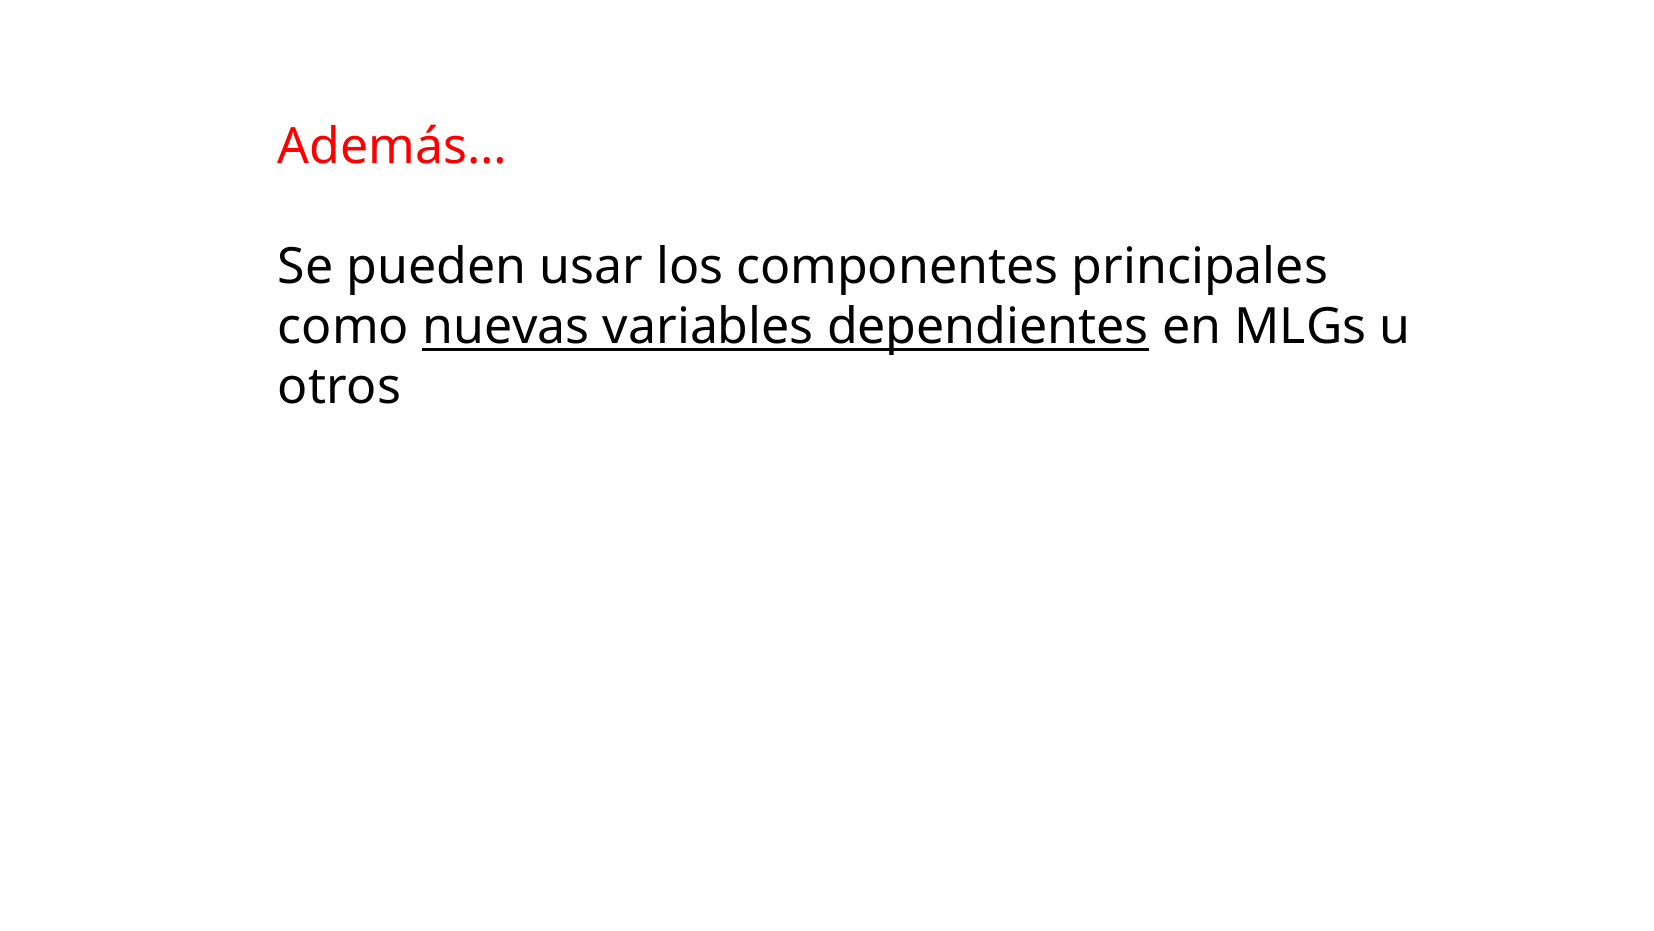

Además…
Se pueden usar los componentes principales como nuevas variables dependientes en MLGs u otros